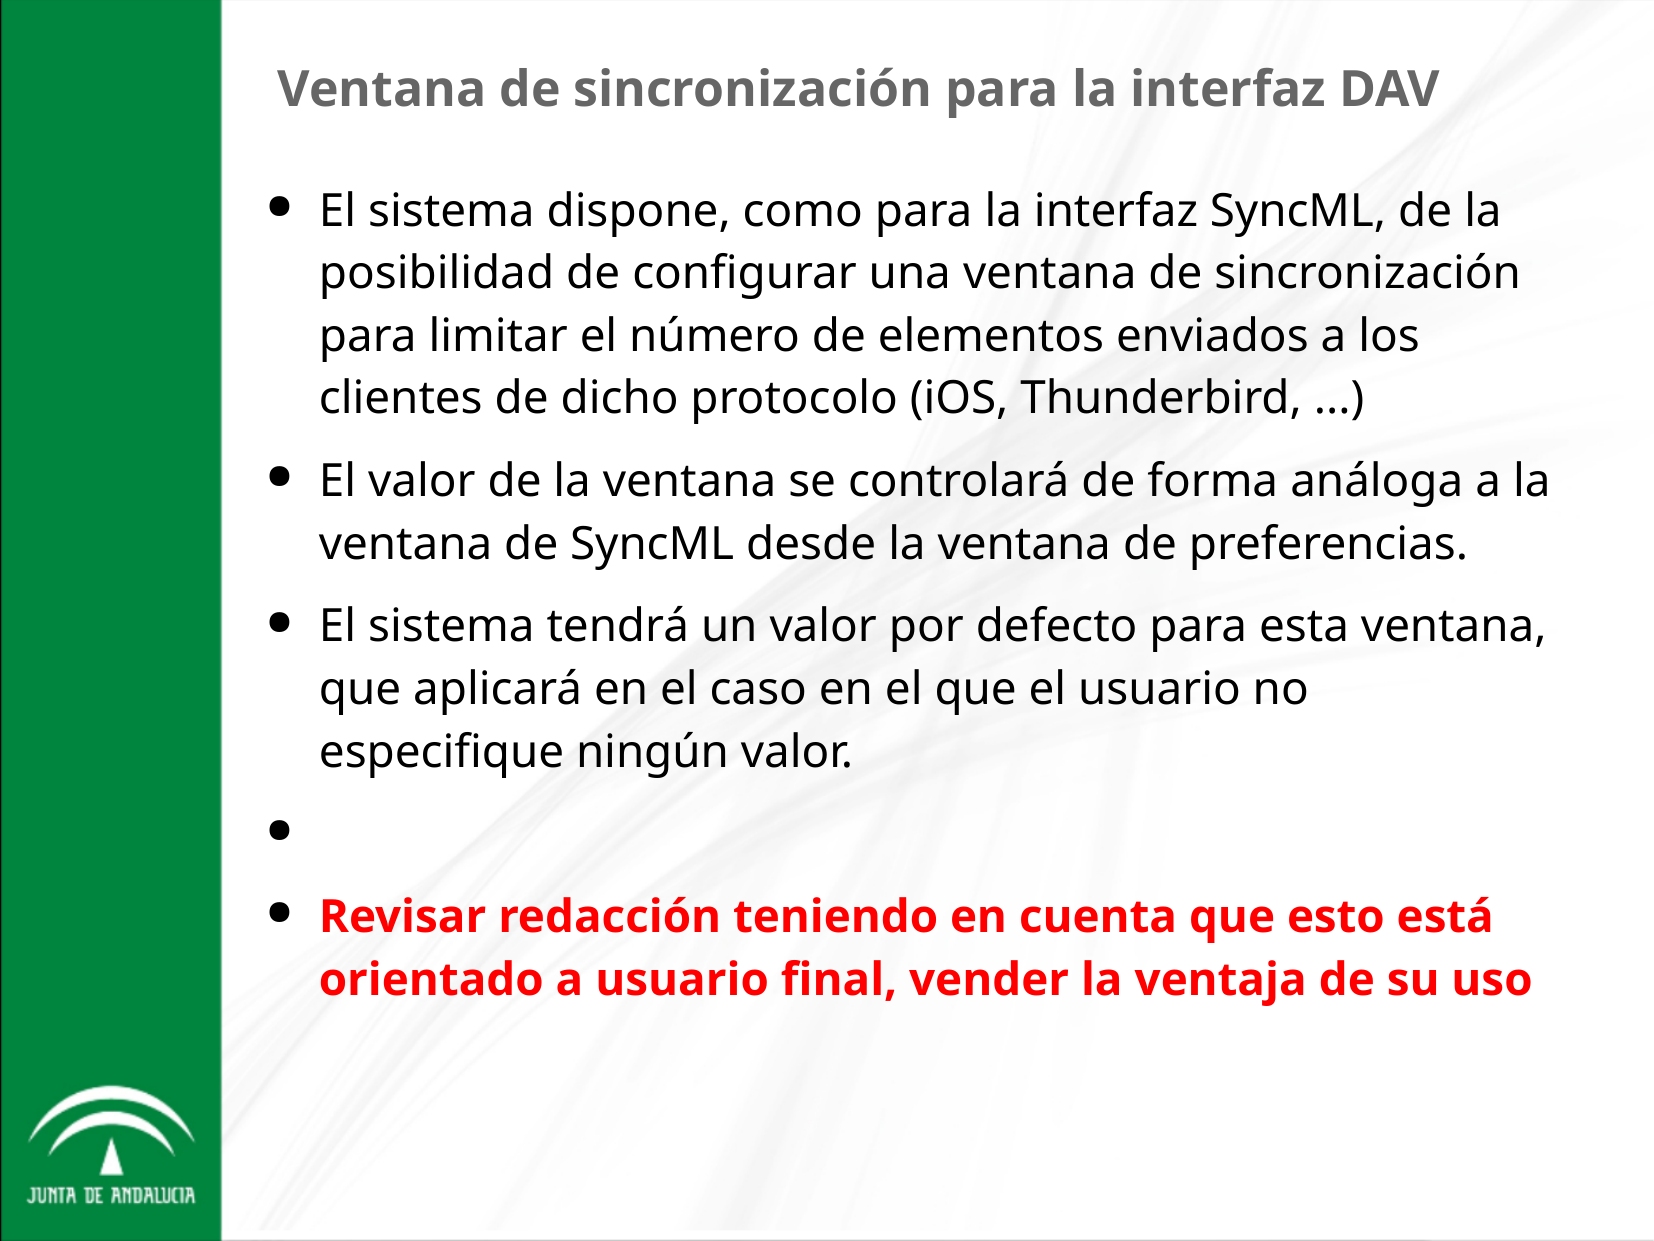

# Ventana de sincronización para la interfaz DAV
El sistema dispone, como para la interfaz SyncML, de la posibilidad de configurar una ventana de sincronización para limitar el número de elementos enviados a los clientes de dicho protocolo (iOS, Thunderbird, ...)
El valor de la ventana se controlará de forma análoga a la ventana de SyncML desde la ventana de preferencias.
El sistema tendrá un valor por defecto para esta ventana, que aplicará en el caso en el que el usuario no especifique ningún valor.
Revisar redacción teniendo en cuenta que esto está orientado a usuario final, vender la ventaja de su uso